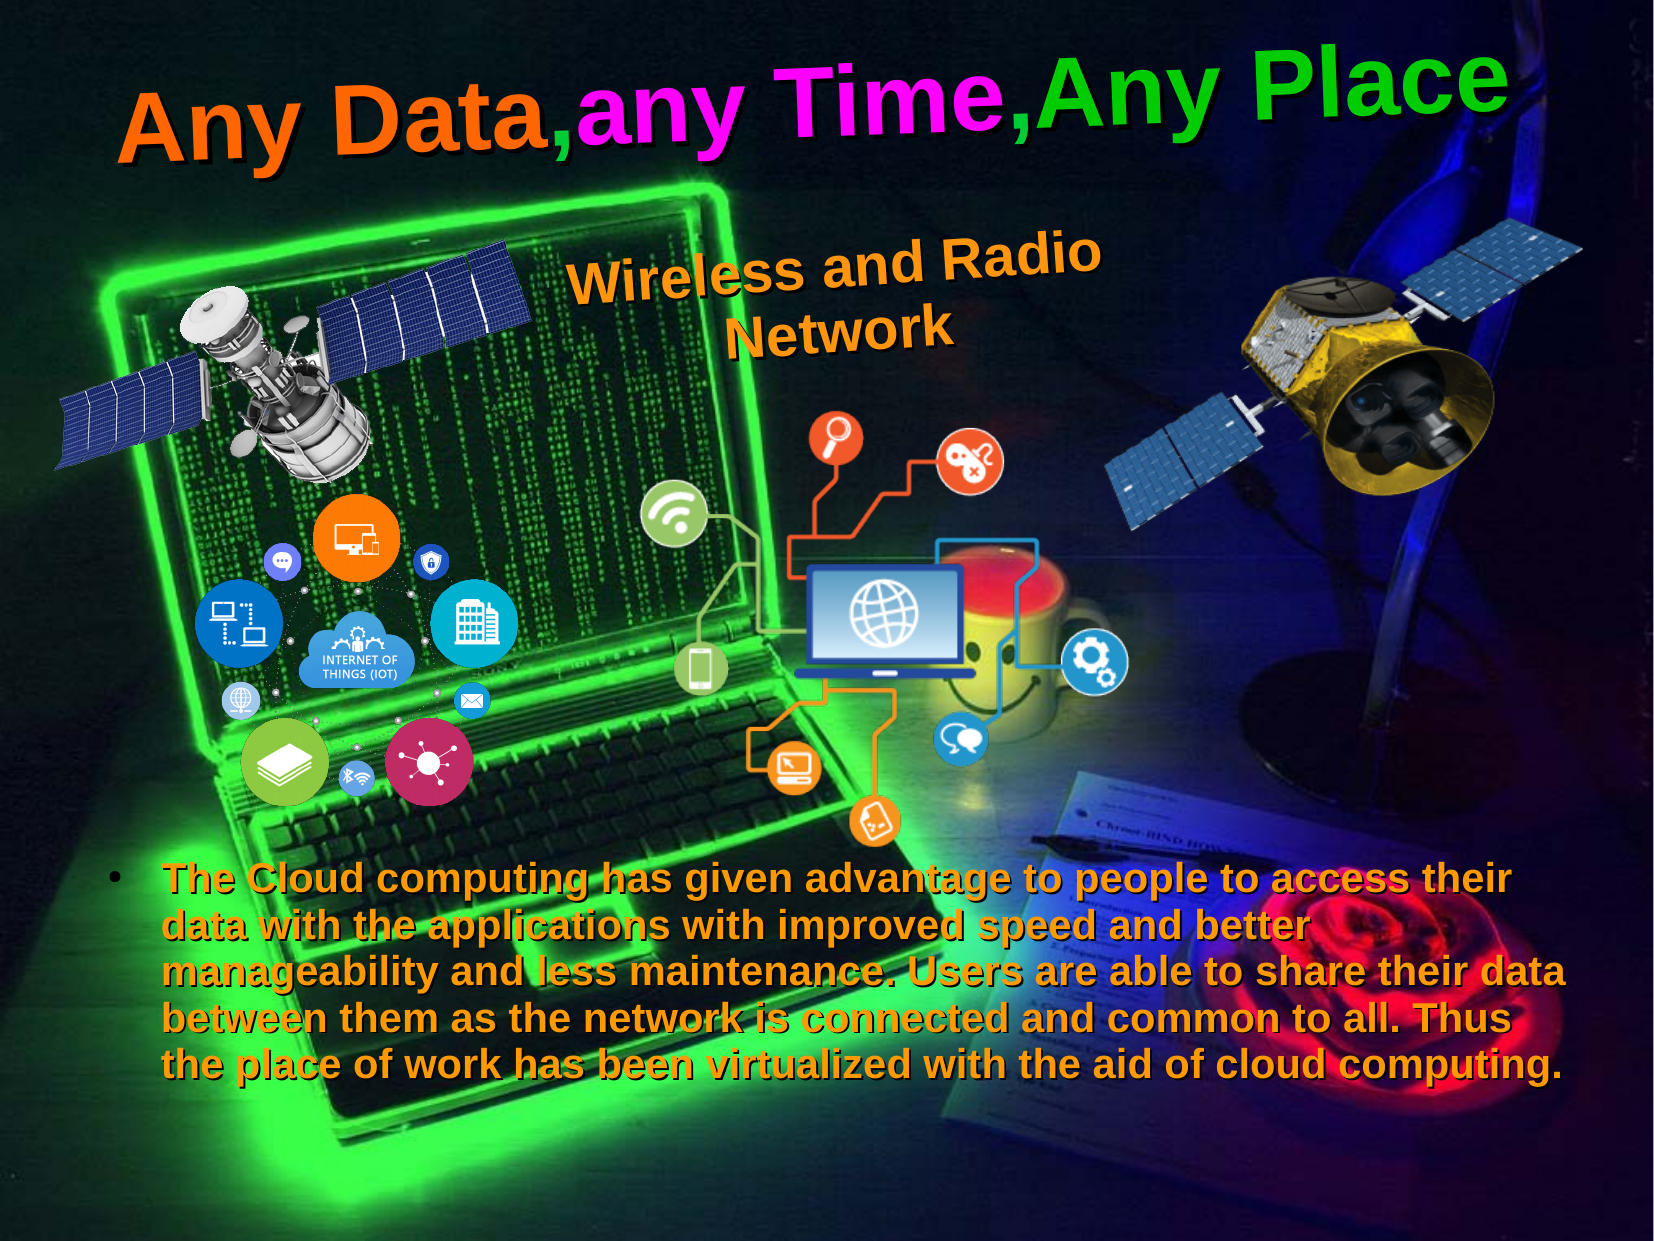

# Any Data,any Time,Any Place
Wireless and Radio Network
The Cloud computing has given advantage to people to access their data with the applications with improved speed and better manageability and less maintenance. Users are able to share their data between them as the network is connected and common to all. Thus the place of work has been virtualized with the aid of cloud computing.